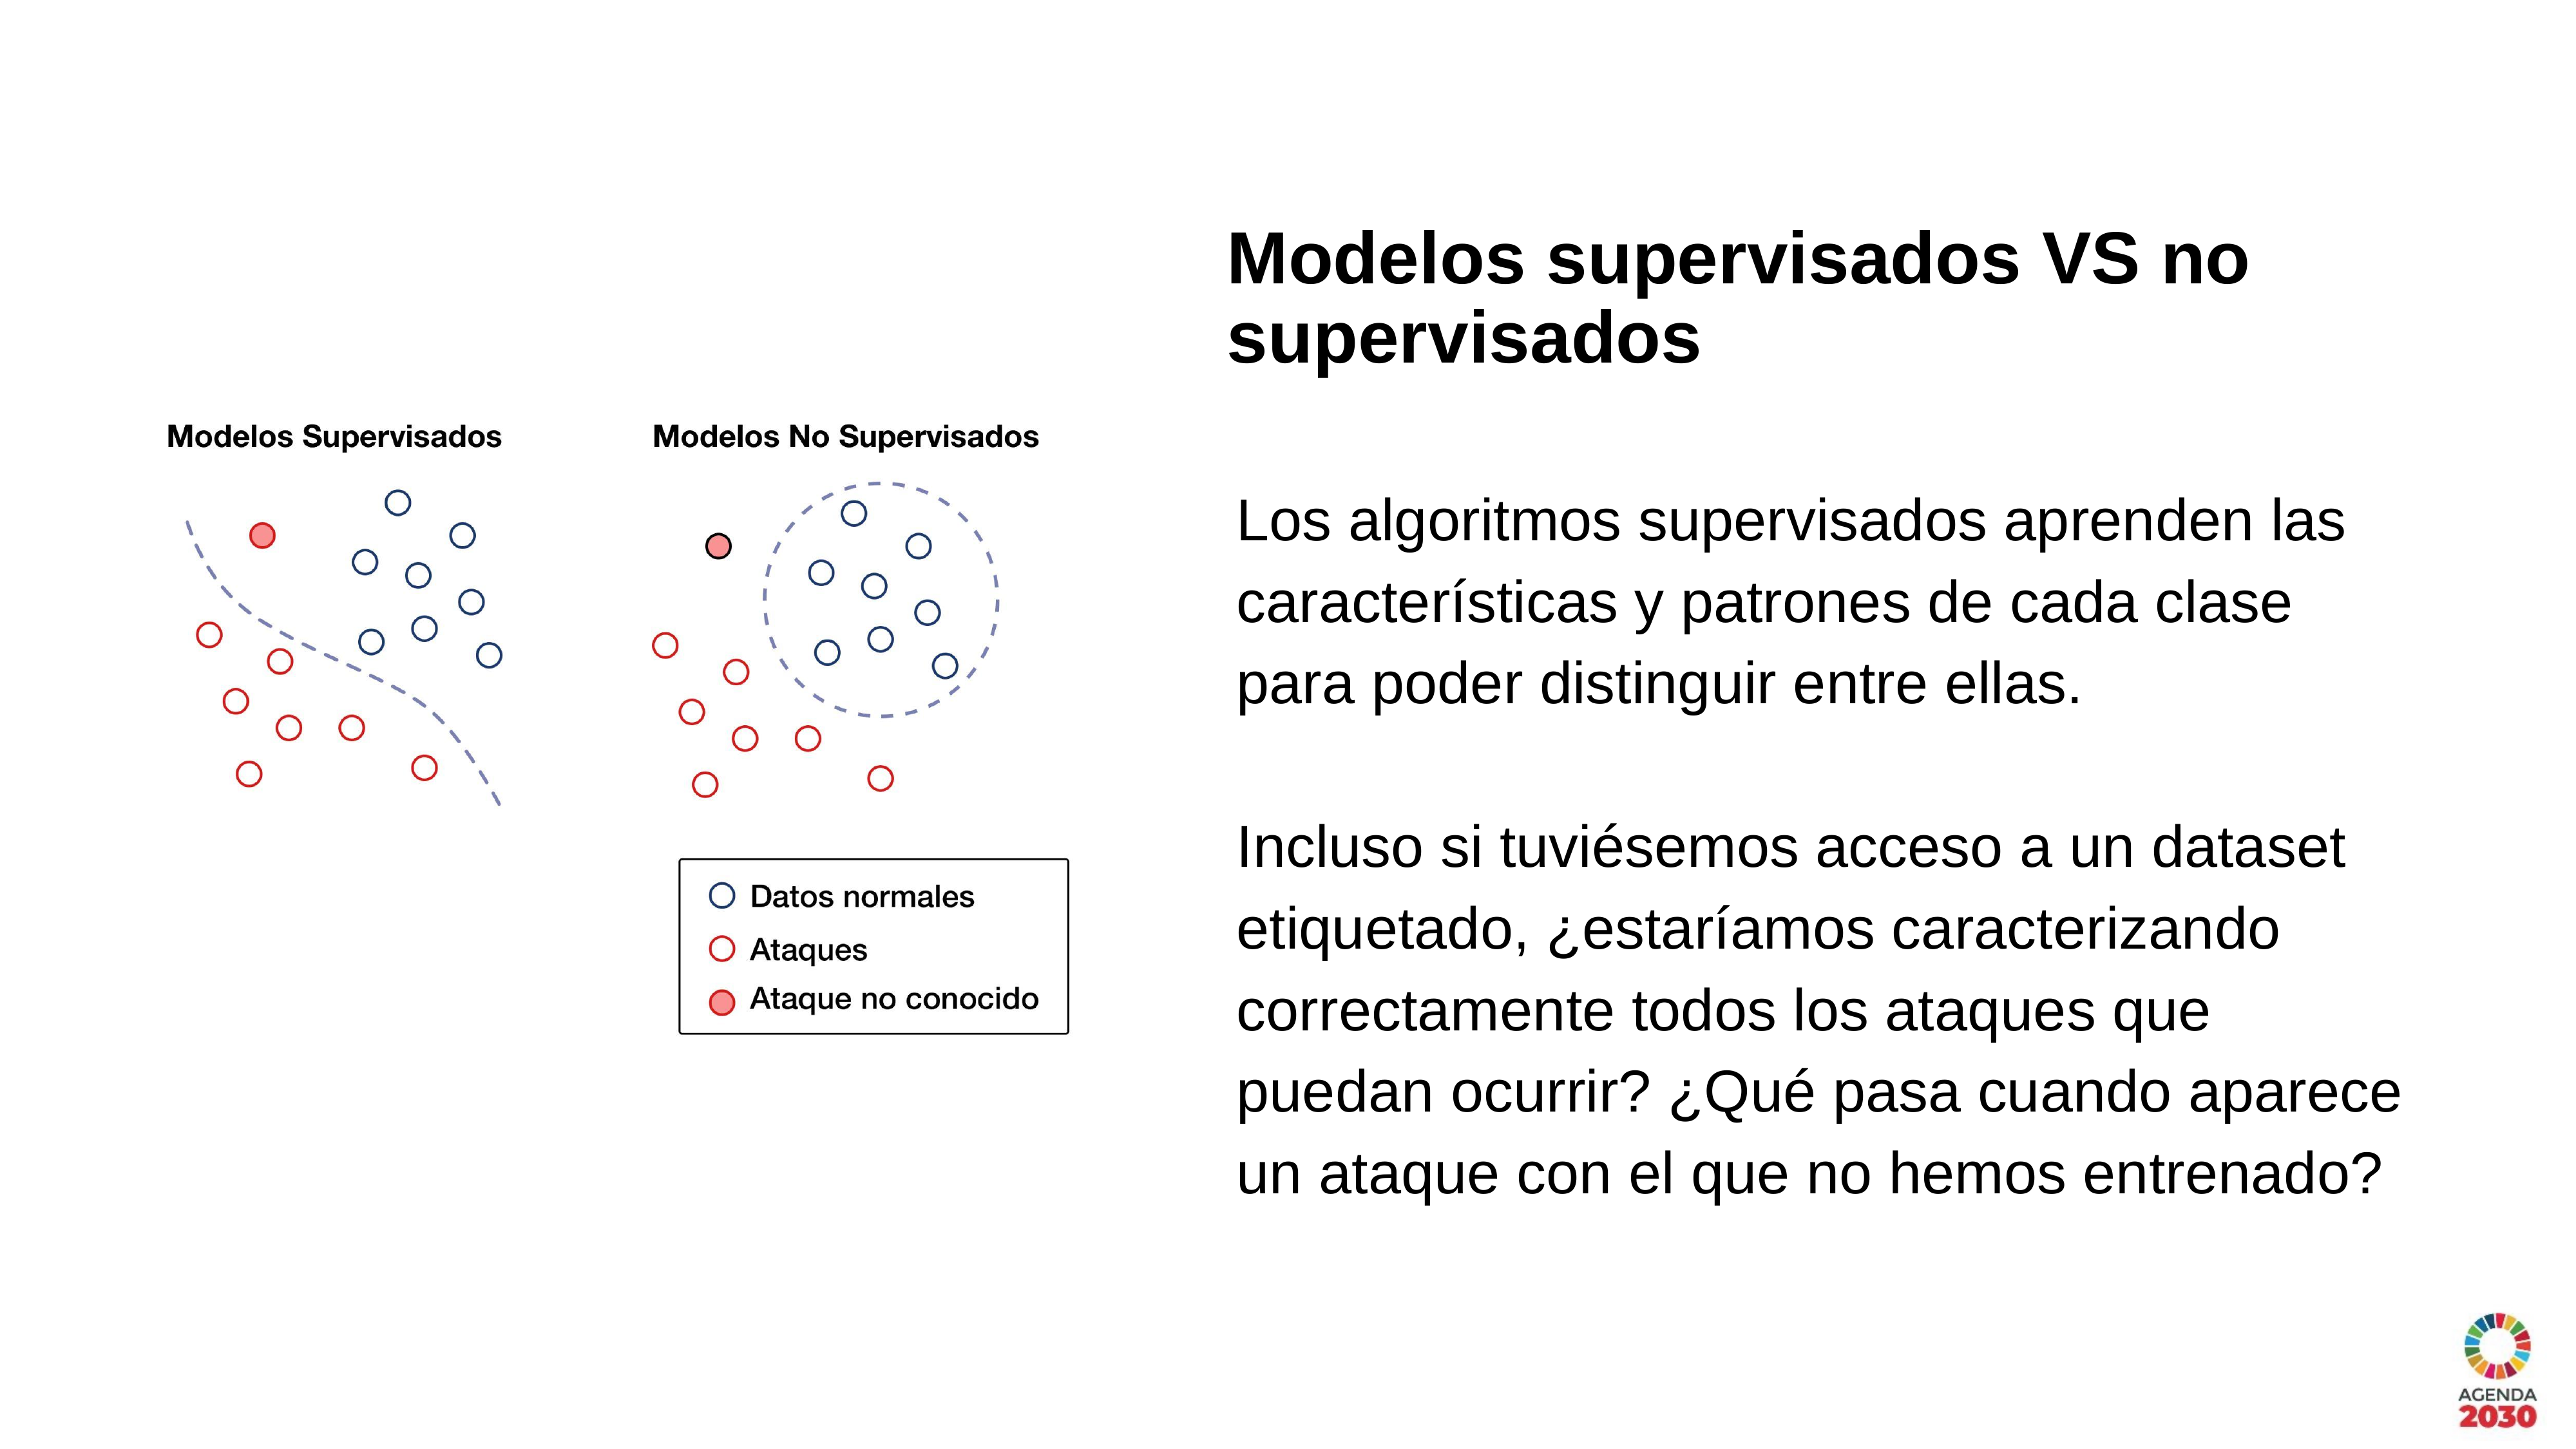

# Modelos supervisados VS no supervisados
Los algoritmos supervisados aprenden las características y patrones de cada clase para poder distinguir entre ellas.
Incluso si tuviésemos acceso a un dataset etiquetado, ¿estaríamos caracterizando correctamente todos los ataques que puedan ocurrir? ¿Qué pasa cuando aparece un ataque con el que no hemos entrenado?